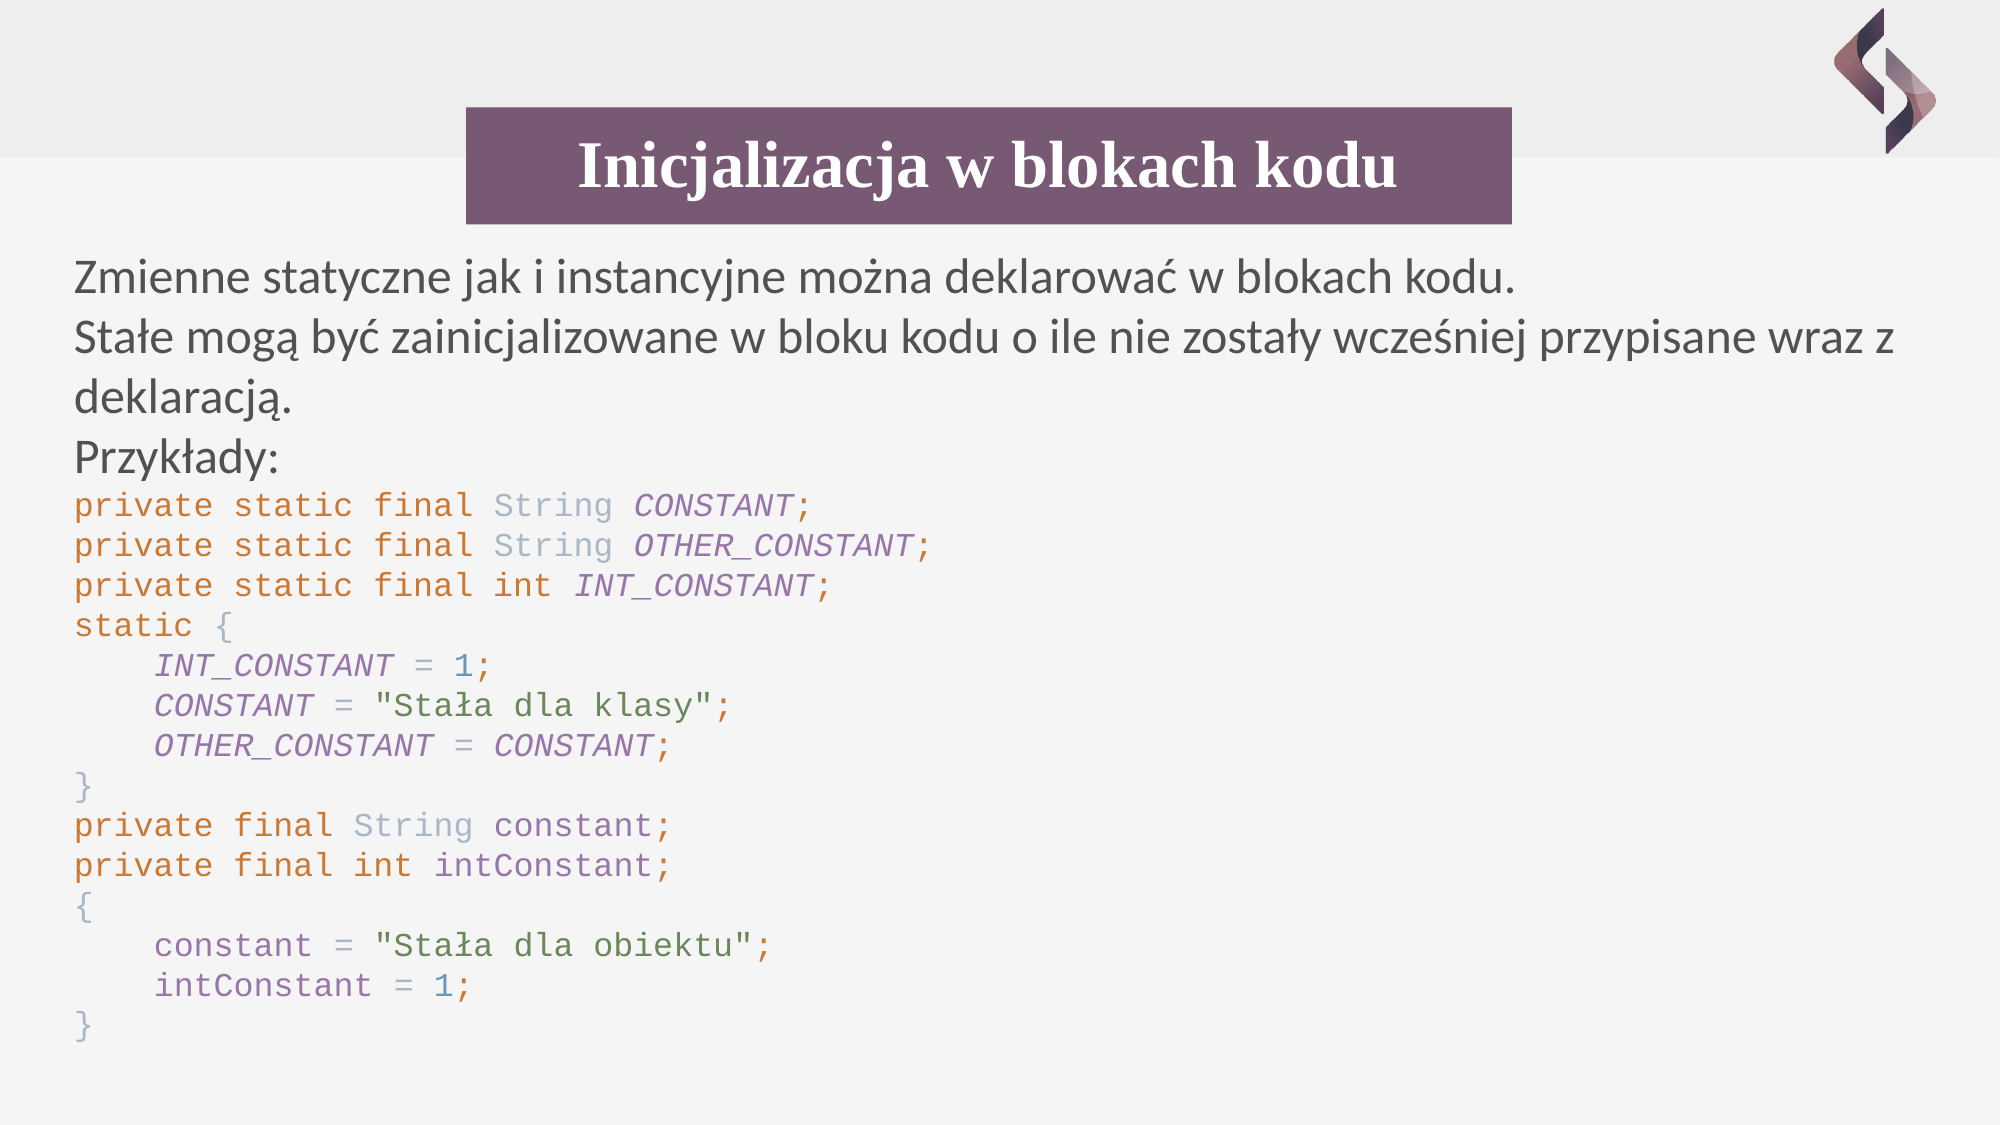

Inicjalizacja w blokach kodu
Zmienne statyczne jak i instancyjne można deklarować w blokach kodu.
Stałe mogą być zainicjalizowane w bloku kodu o ile nie zostały wcześniej przypisane wraz z deklaracją.
Przykłady:
private static final String CONSTANT;
private static final String OTHER_CONSTANT;
private static final int INT_CONSTANT;
static {
 INT_CONSTANT = 1;
 CONSTANT = "Stała dla klasy";
 OTHER_CONSTANT = CONSTANT;
}
private final String constant;
private final int intConstant;
{
 constant = "Stała dla obiektu";
 intConstant = 1;
}